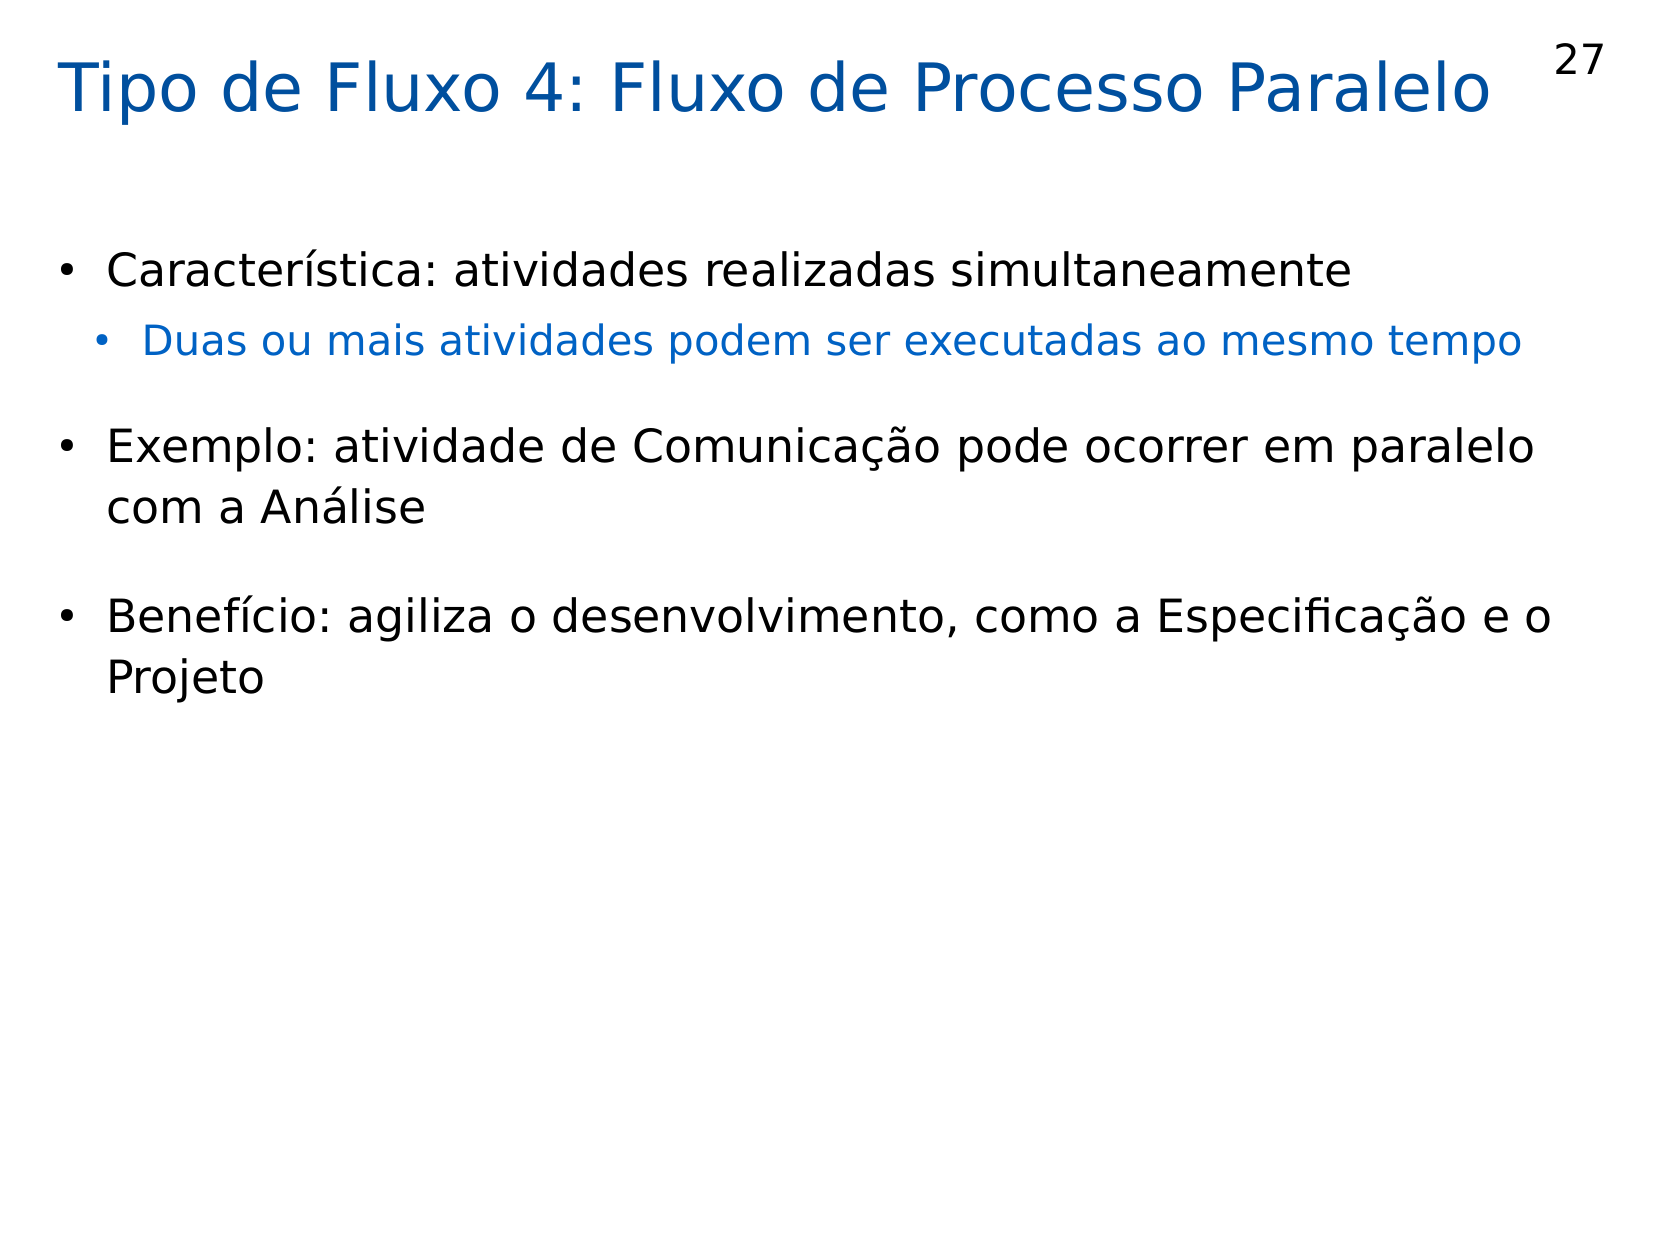

# Tipo de Fluxo 4: Fluxo de Processo Paralelo
27
Característica: atividades realizadas simultaneamente
Duas ou mais atividades podem ser executadas ao mesmo tempo
Exemplo: atividade de Comunicação pode ocorrer em paralelo com a Análise
Benefício: agiliza o desenvolvimento, como a Especificação e o Projeto